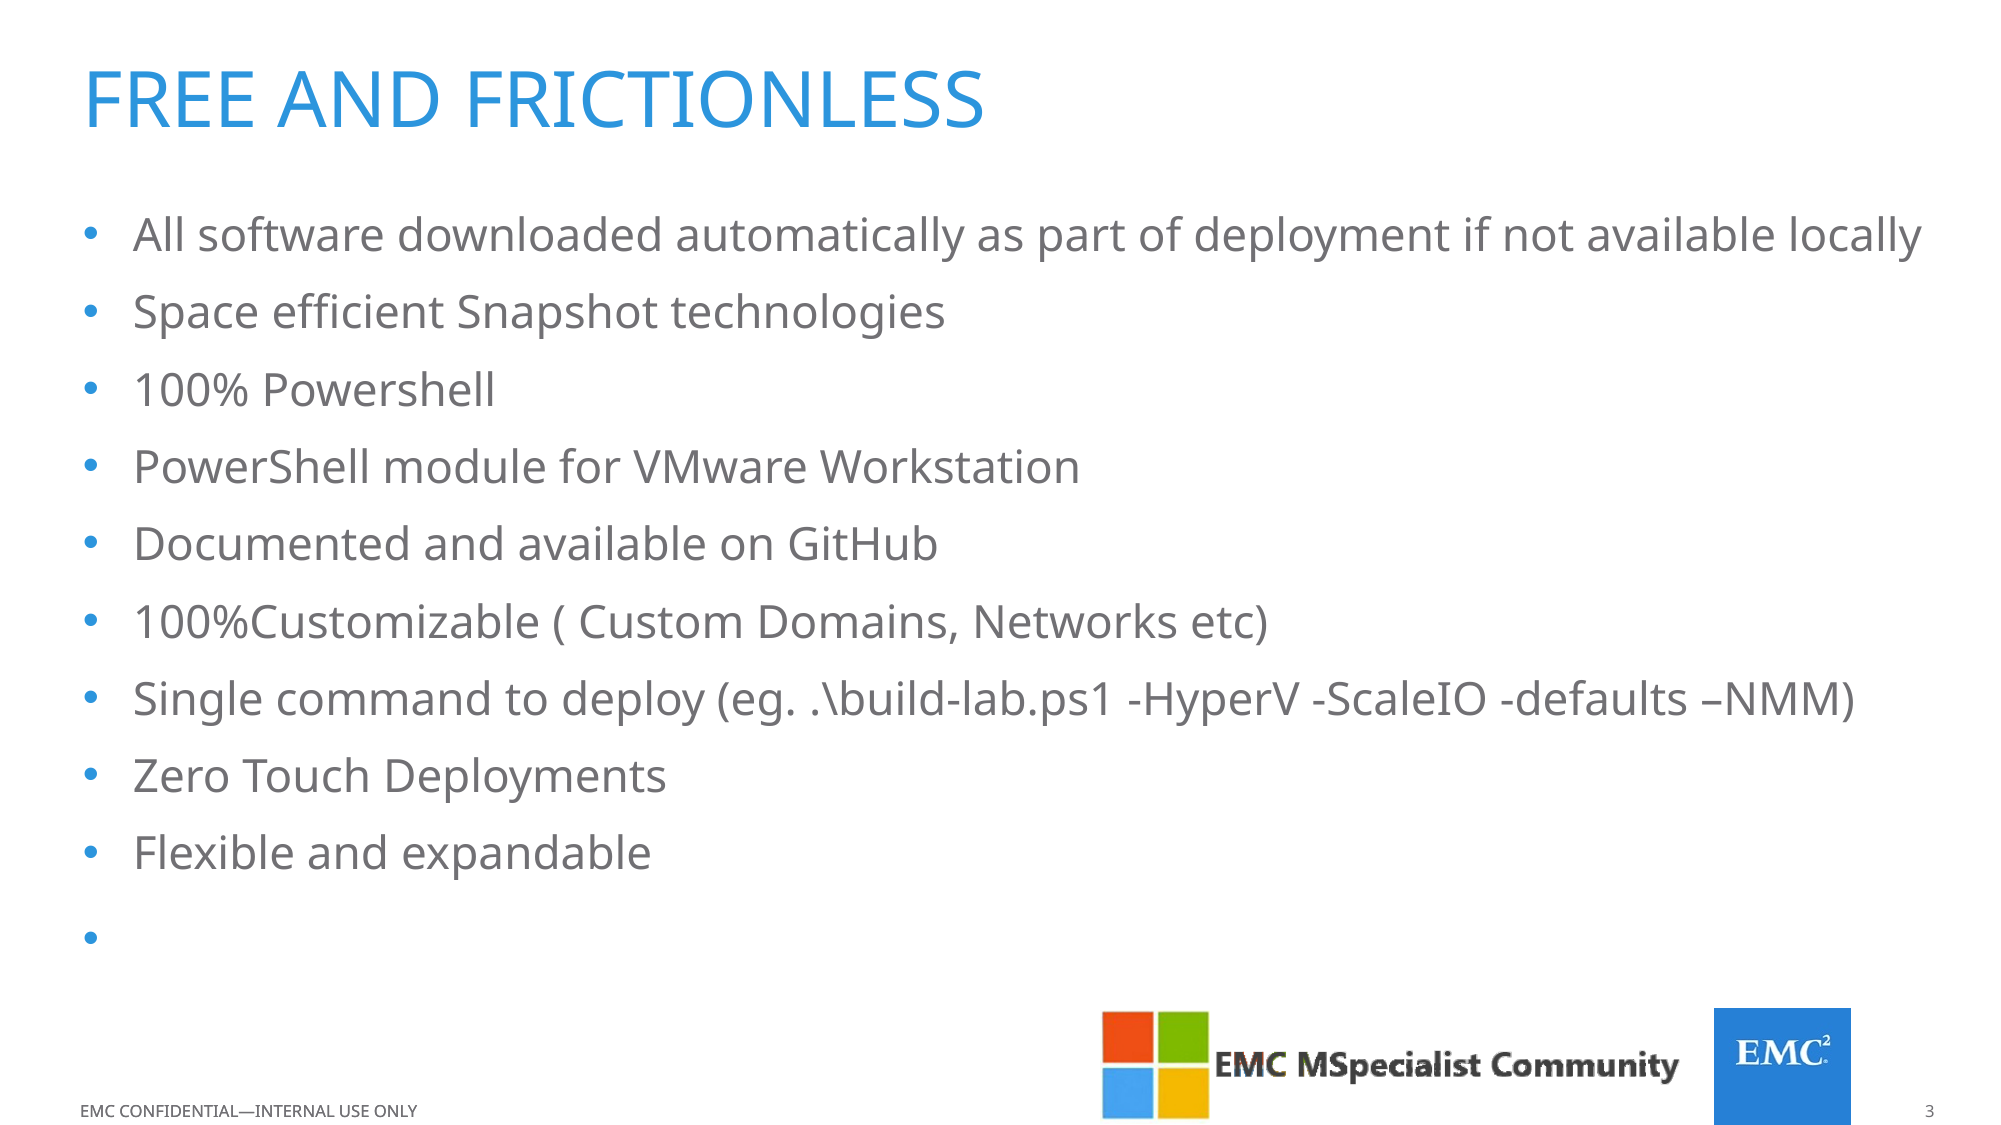

Free and frictionless
# All software downloaded automatically as part of deployment if not available locally
Space efficient Snapshot technologies
100% Powershell
PowerShell module for VMware Workstation
Documented and available on GitHub
100%Customizable ( Custom Domains, Networks etc)
Single command to deploy (eg. .\build-lab.ps1 -HyperV -ScaleIO -defaults –NMM)
Zero Touch Deployments
Flexible and expandable